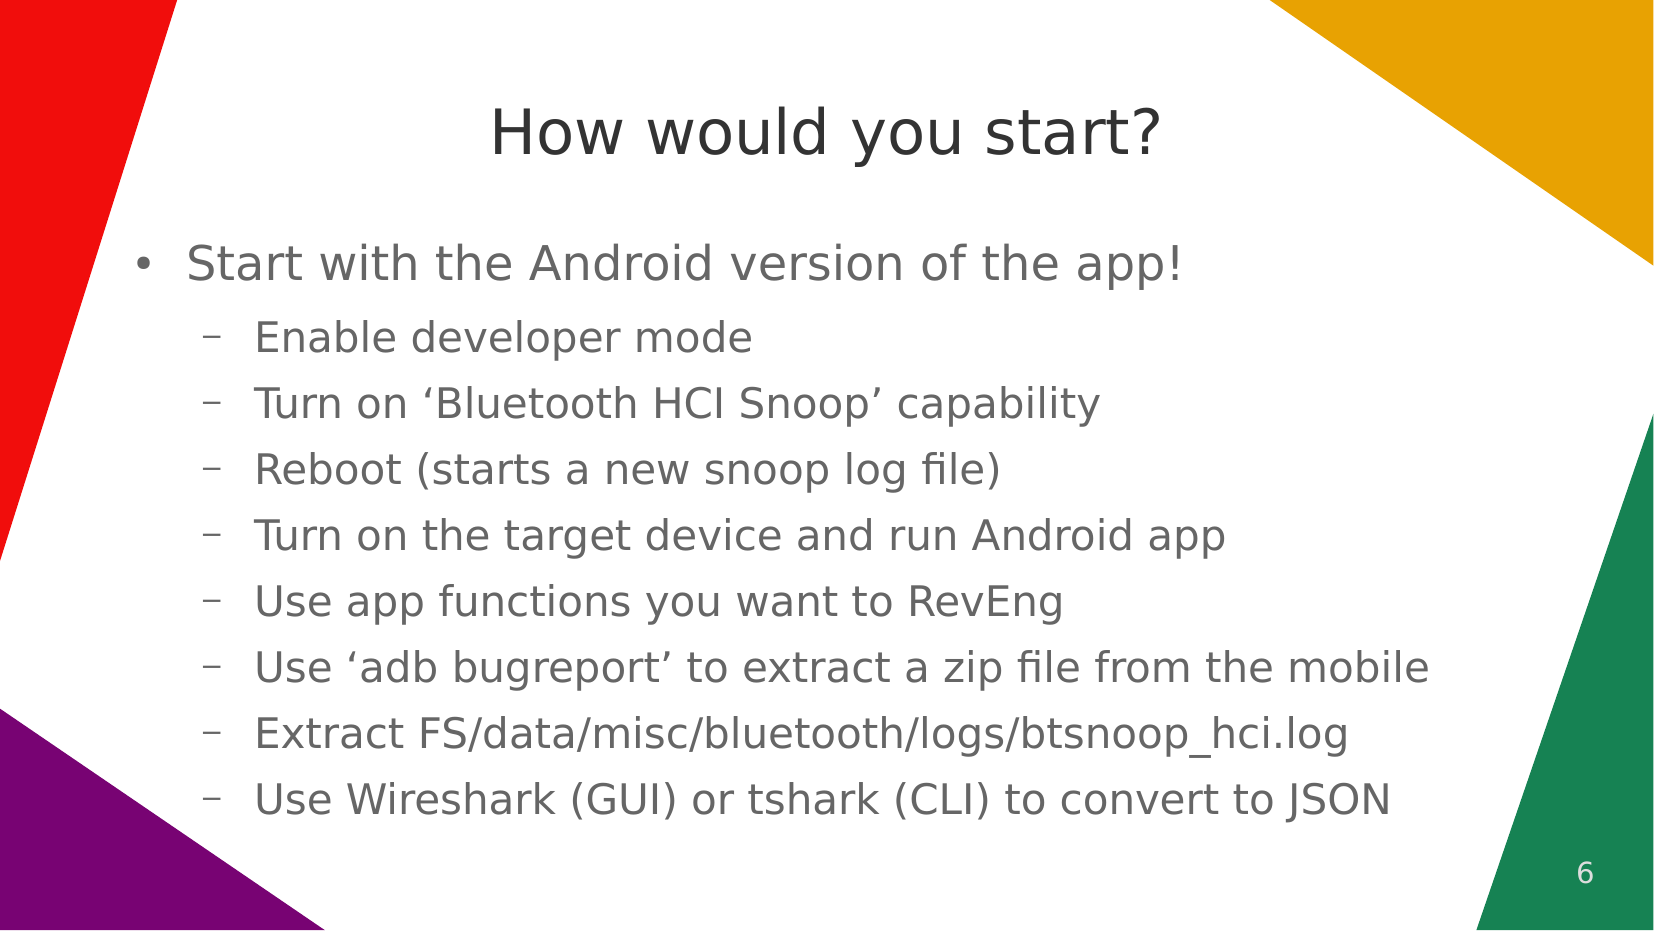

# How would you start?
Start with the Android version of the app!
Enable developer mode
Turn on ‘Bluetooth HCI Snoop’ capability
Reboot (starts a new snoop log file)
Turn on the target device and run Android app
Use app functions you want to RevEng
Use ‘adb bugreport’ to extract a zip file from the mobile
Extract FS/data/misc/bluetooth/logs/btsnoop_hci.log
Use Wireshark (GUI) or tshark (CLI) to convert to JSON
6